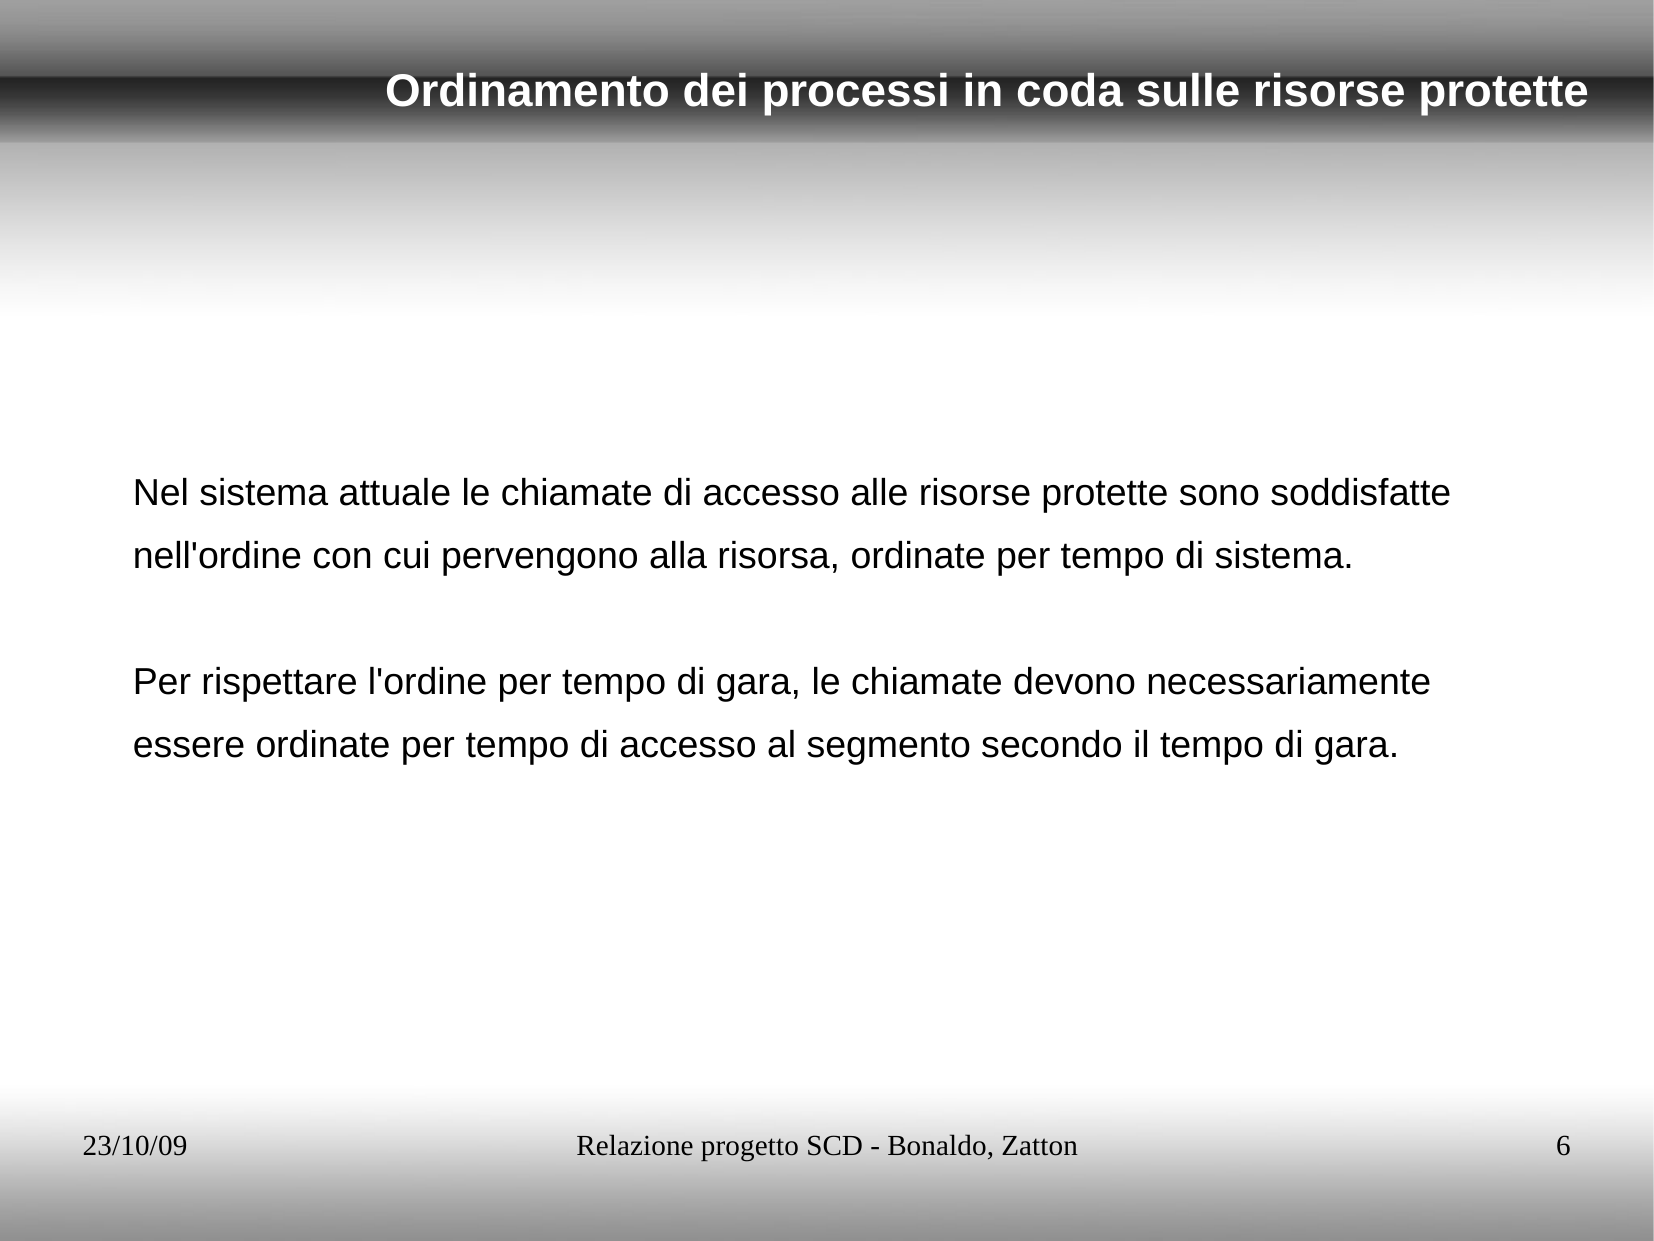

Ordinamento dei processi in coda sulle risorse protette
Nel sistema attuale le chiamate di accesso alle risorse protette sono soddisfatte nell'ordine con cui pervengono alla risorsa, ordinate per tempo di sistema.
Per rispettare l'ordine per tempo di gara, le chiamate devono necessariamente essere ordinate per tempo di accesso al segmento secondo il tempo di gara.
23/10/09
Relazione progetto SCD - Bonaldo, Zatton
6